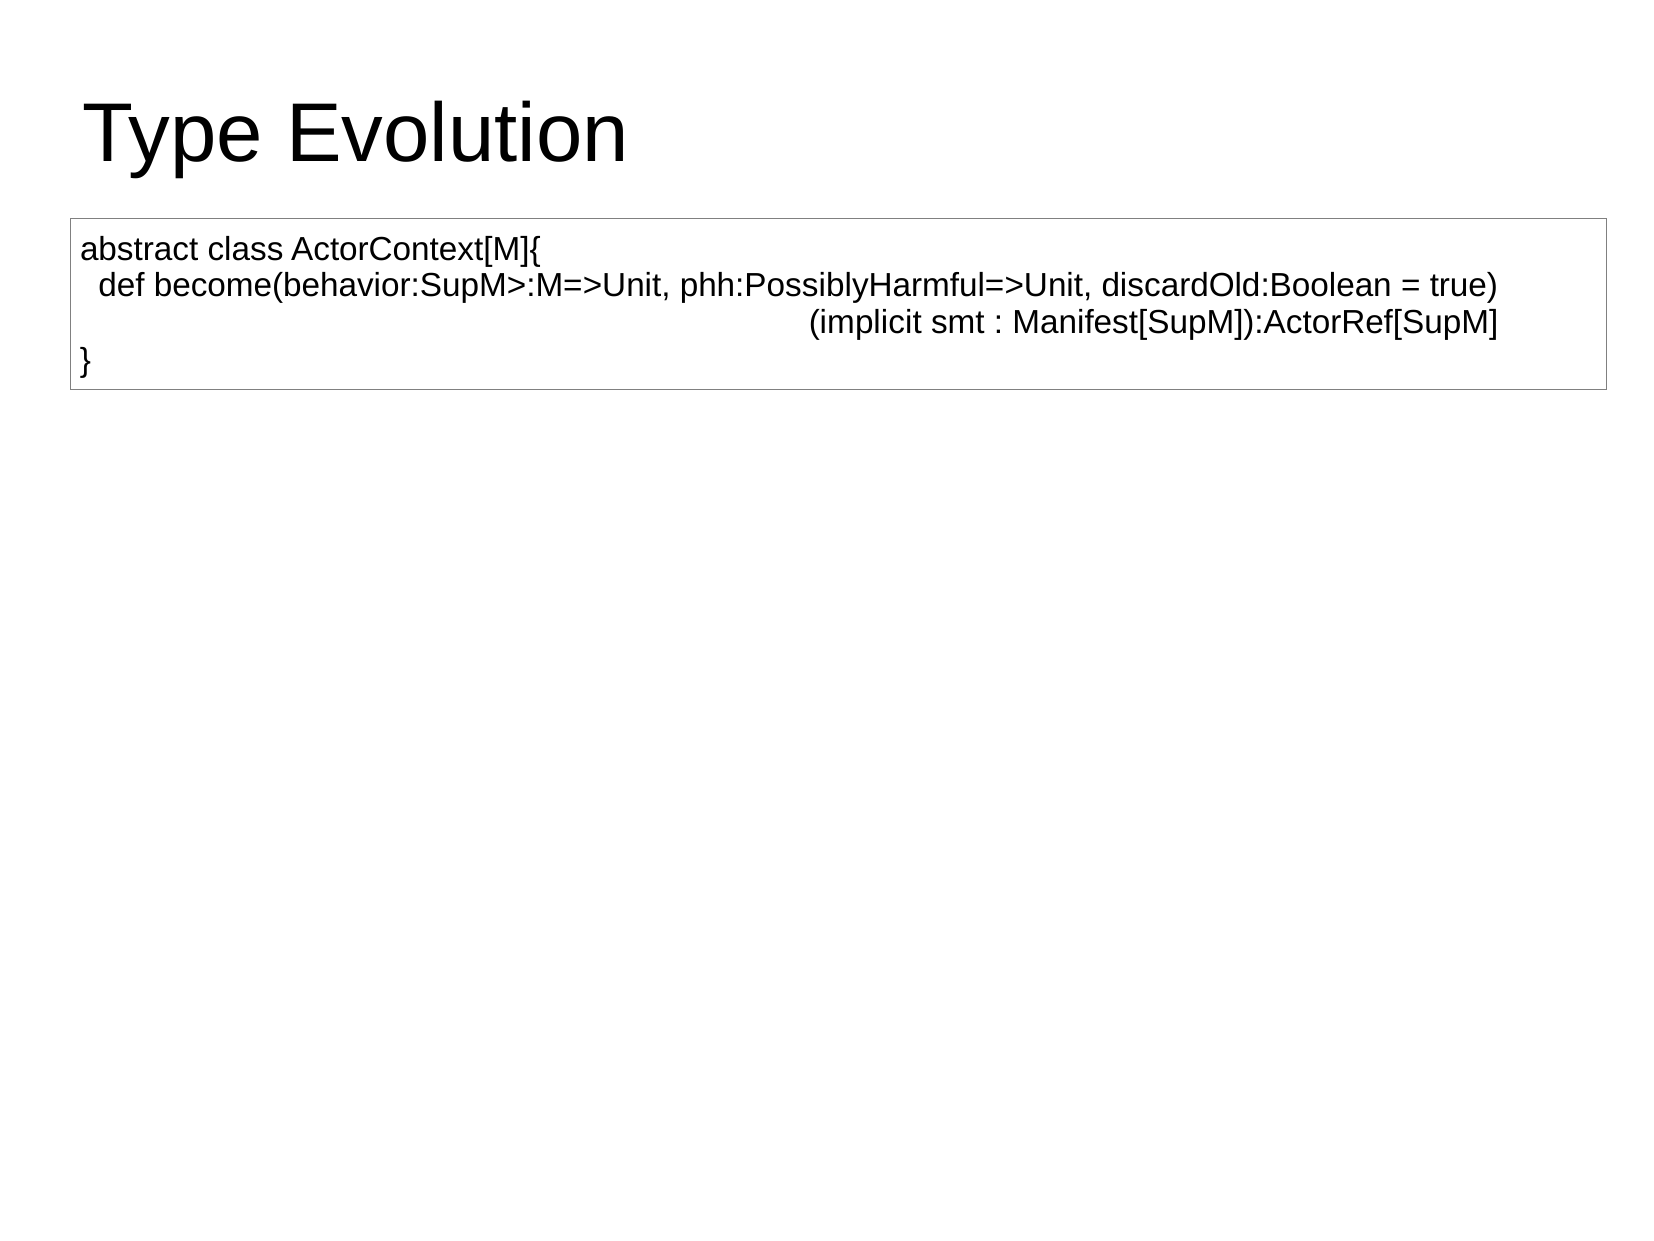

# Type Evolution
 abstract class ActorContext[M]{
 def become(behavior:SupM>:M=>Unit, phh:PossiblyHarmful=>Unit, discardOld:Boolean = true)
 (implicit smt : Manifest[SupM]):ActorRef[SupM]
 }